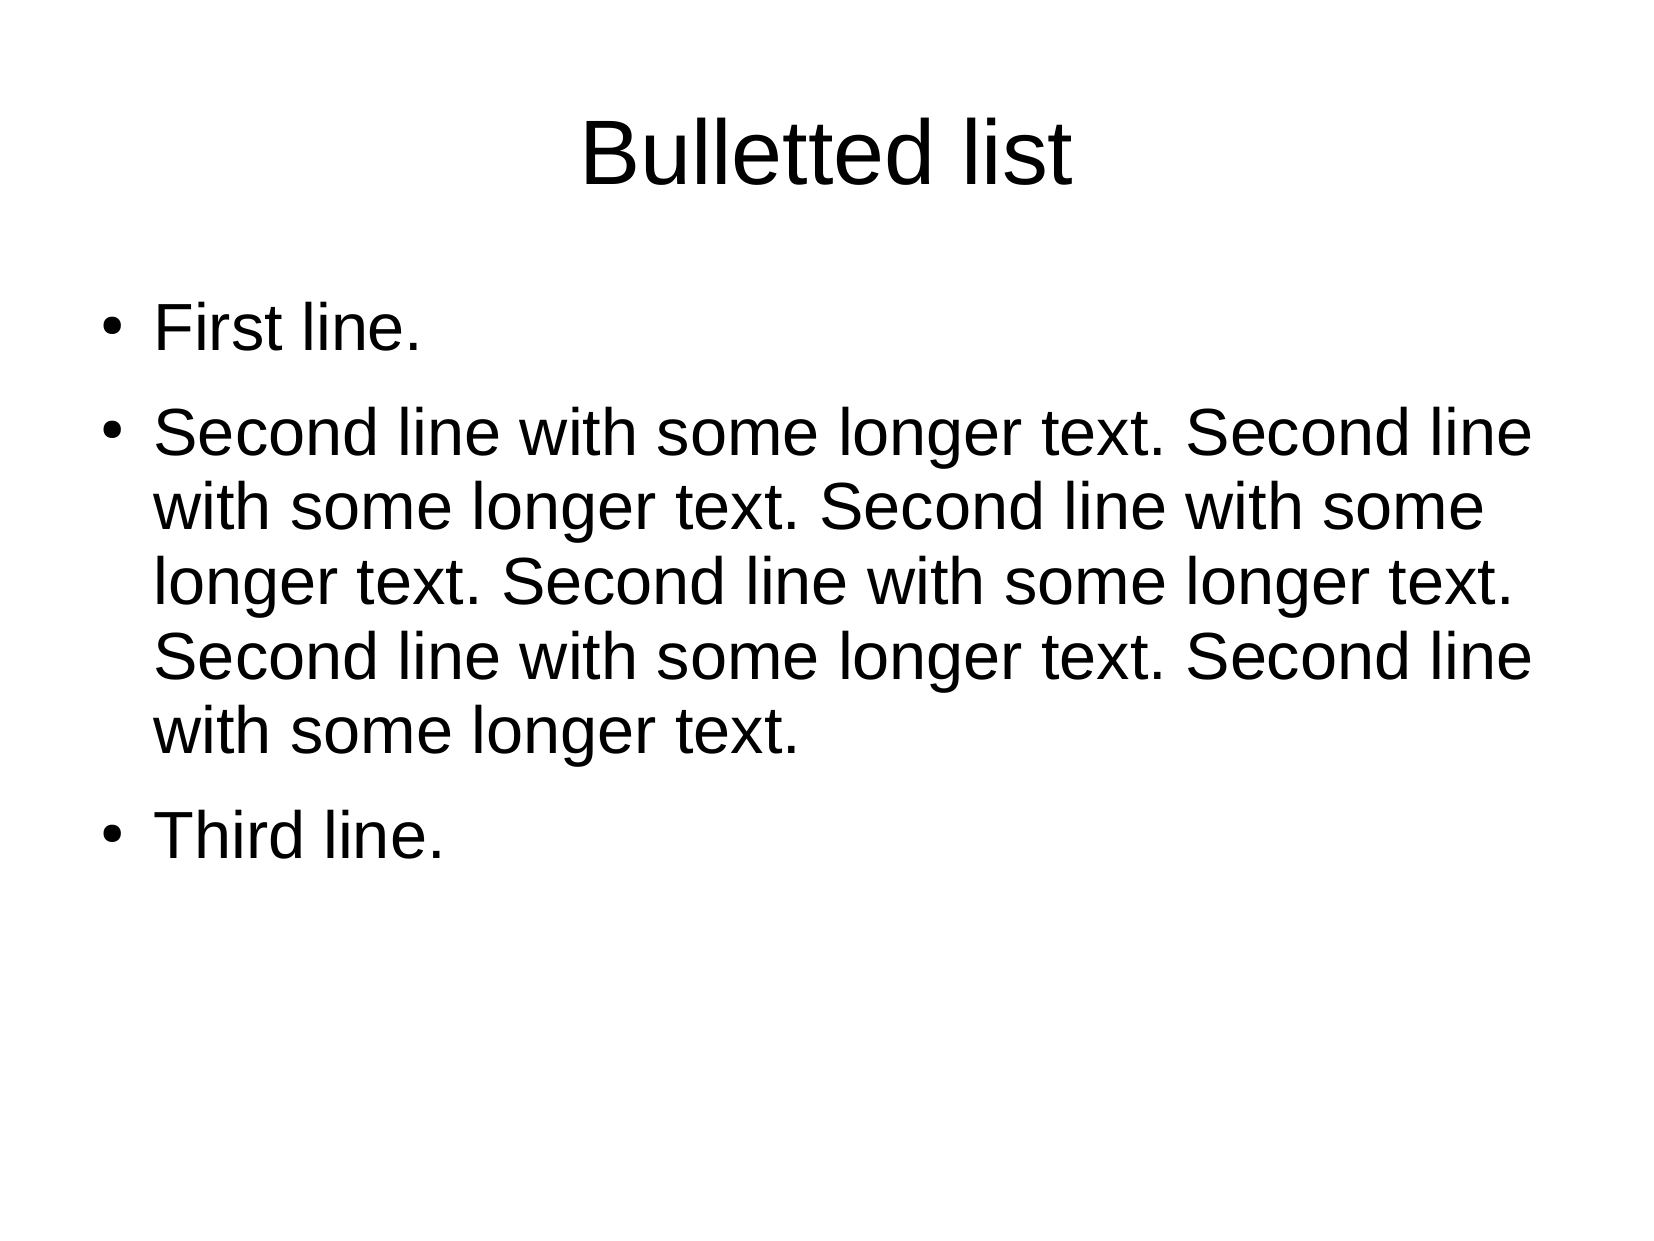

# Bulletted list
First line.
Second line with some longer text. Second line with some longer text. Second line with some longer text. Second line with some longer text. Second line with some longer text. Second line with some longer text.
Third line.